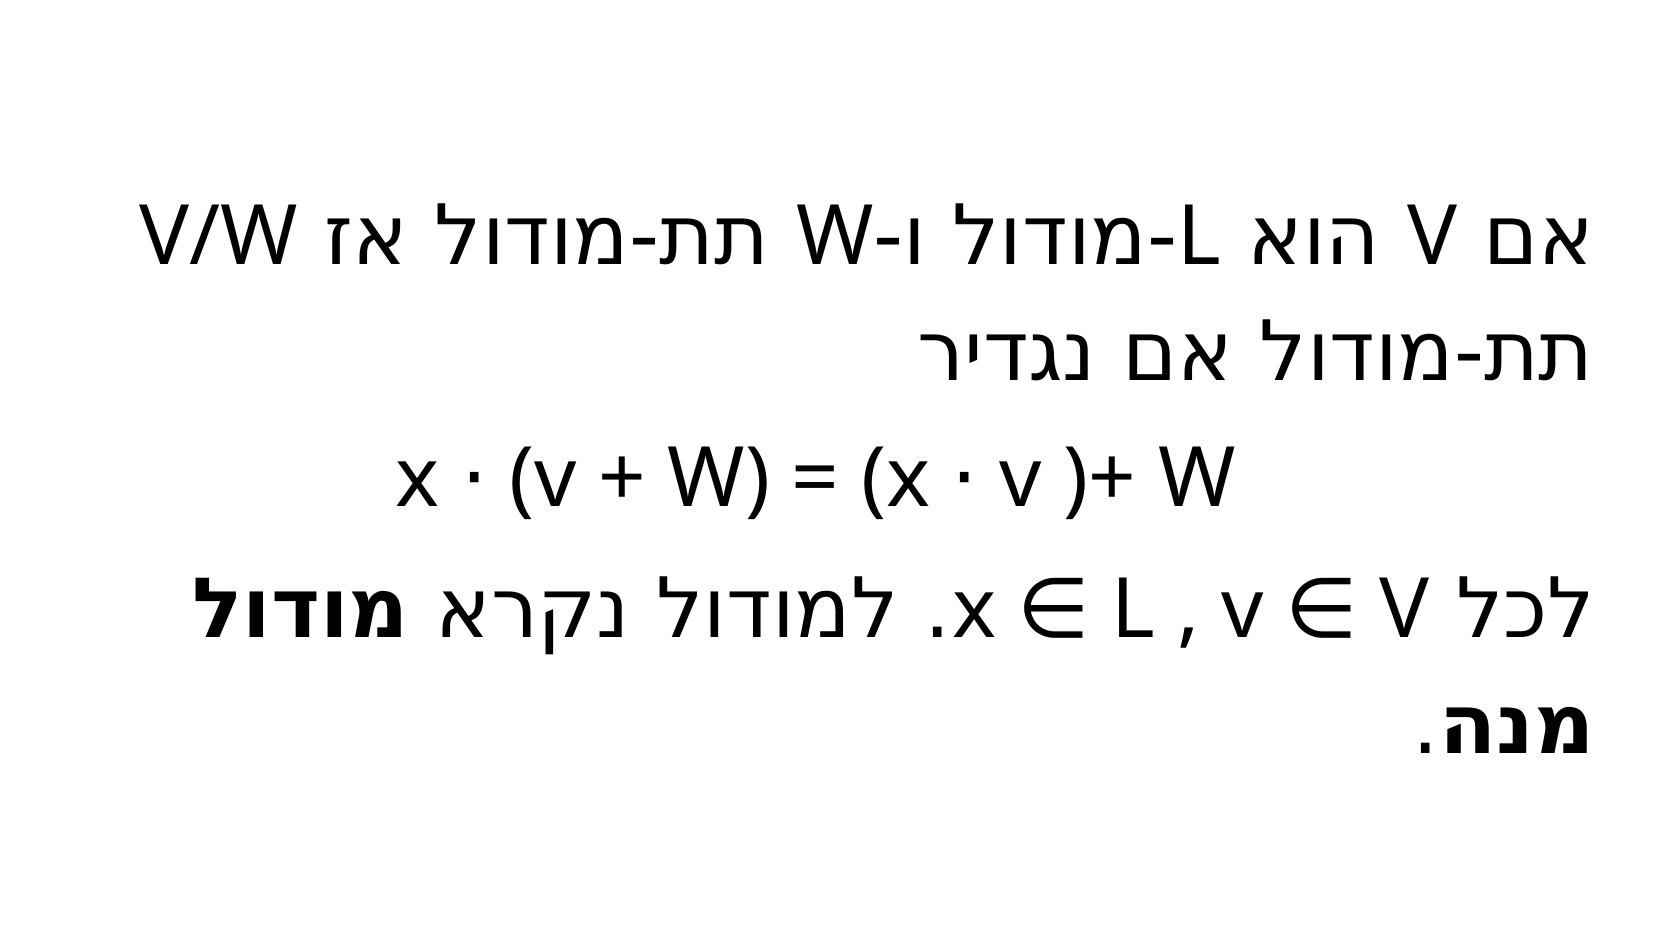

# אם V הוא L-מודול ו-W תת-מודול אז V/W תת-מודול אם נגדיר
x ⋅ (v + W) = (x ⋅ v )+ W
לכל x ∈ L , v ∈ V. למודול נקרא מודול מנה.